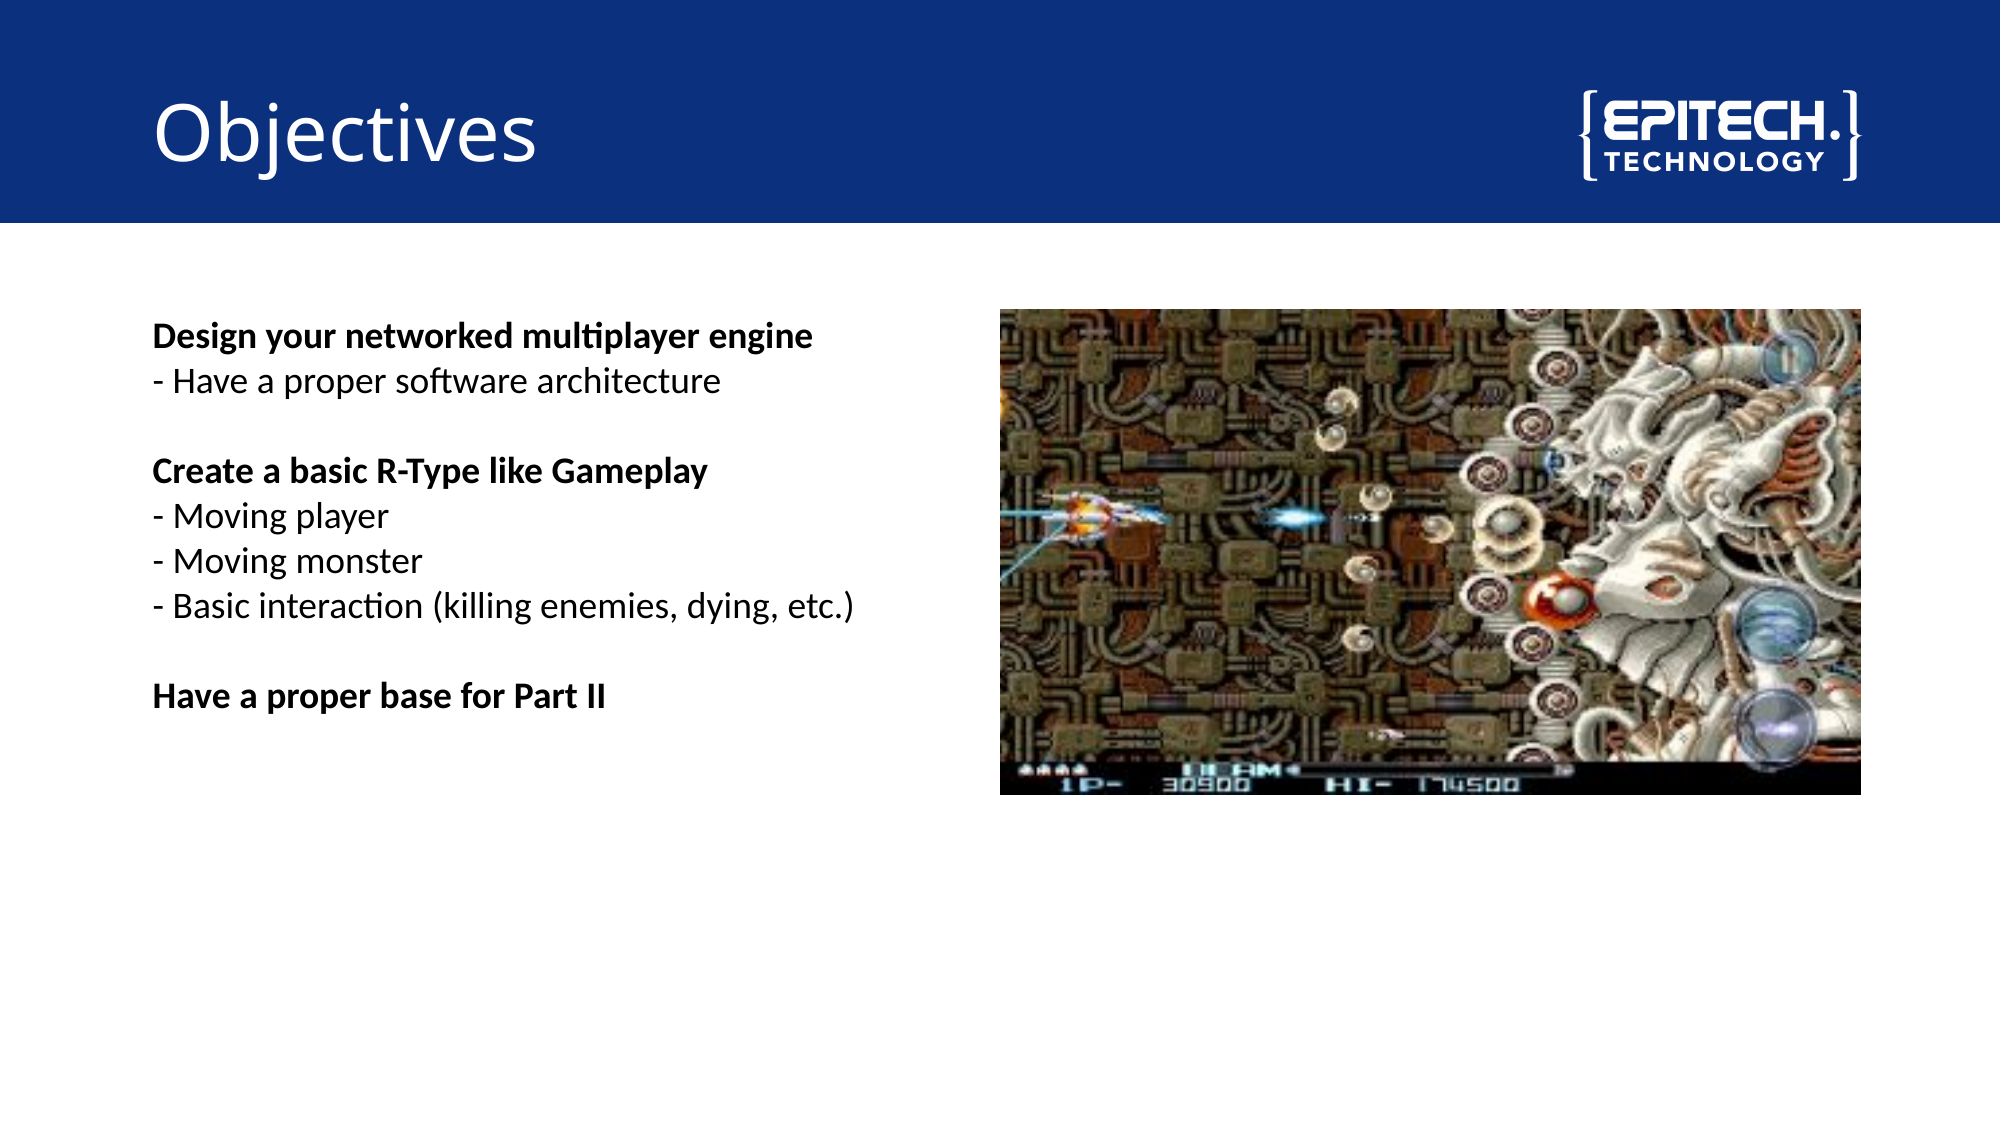

# Objectives
Design your networked multiplayer engine
- Have a proper software architecture
Create a basic R-Type like Gameplay
- Moving player
- Moving monster
- Basic interaction (killing enemies, dying, etc.)
Have a proper base for Part II